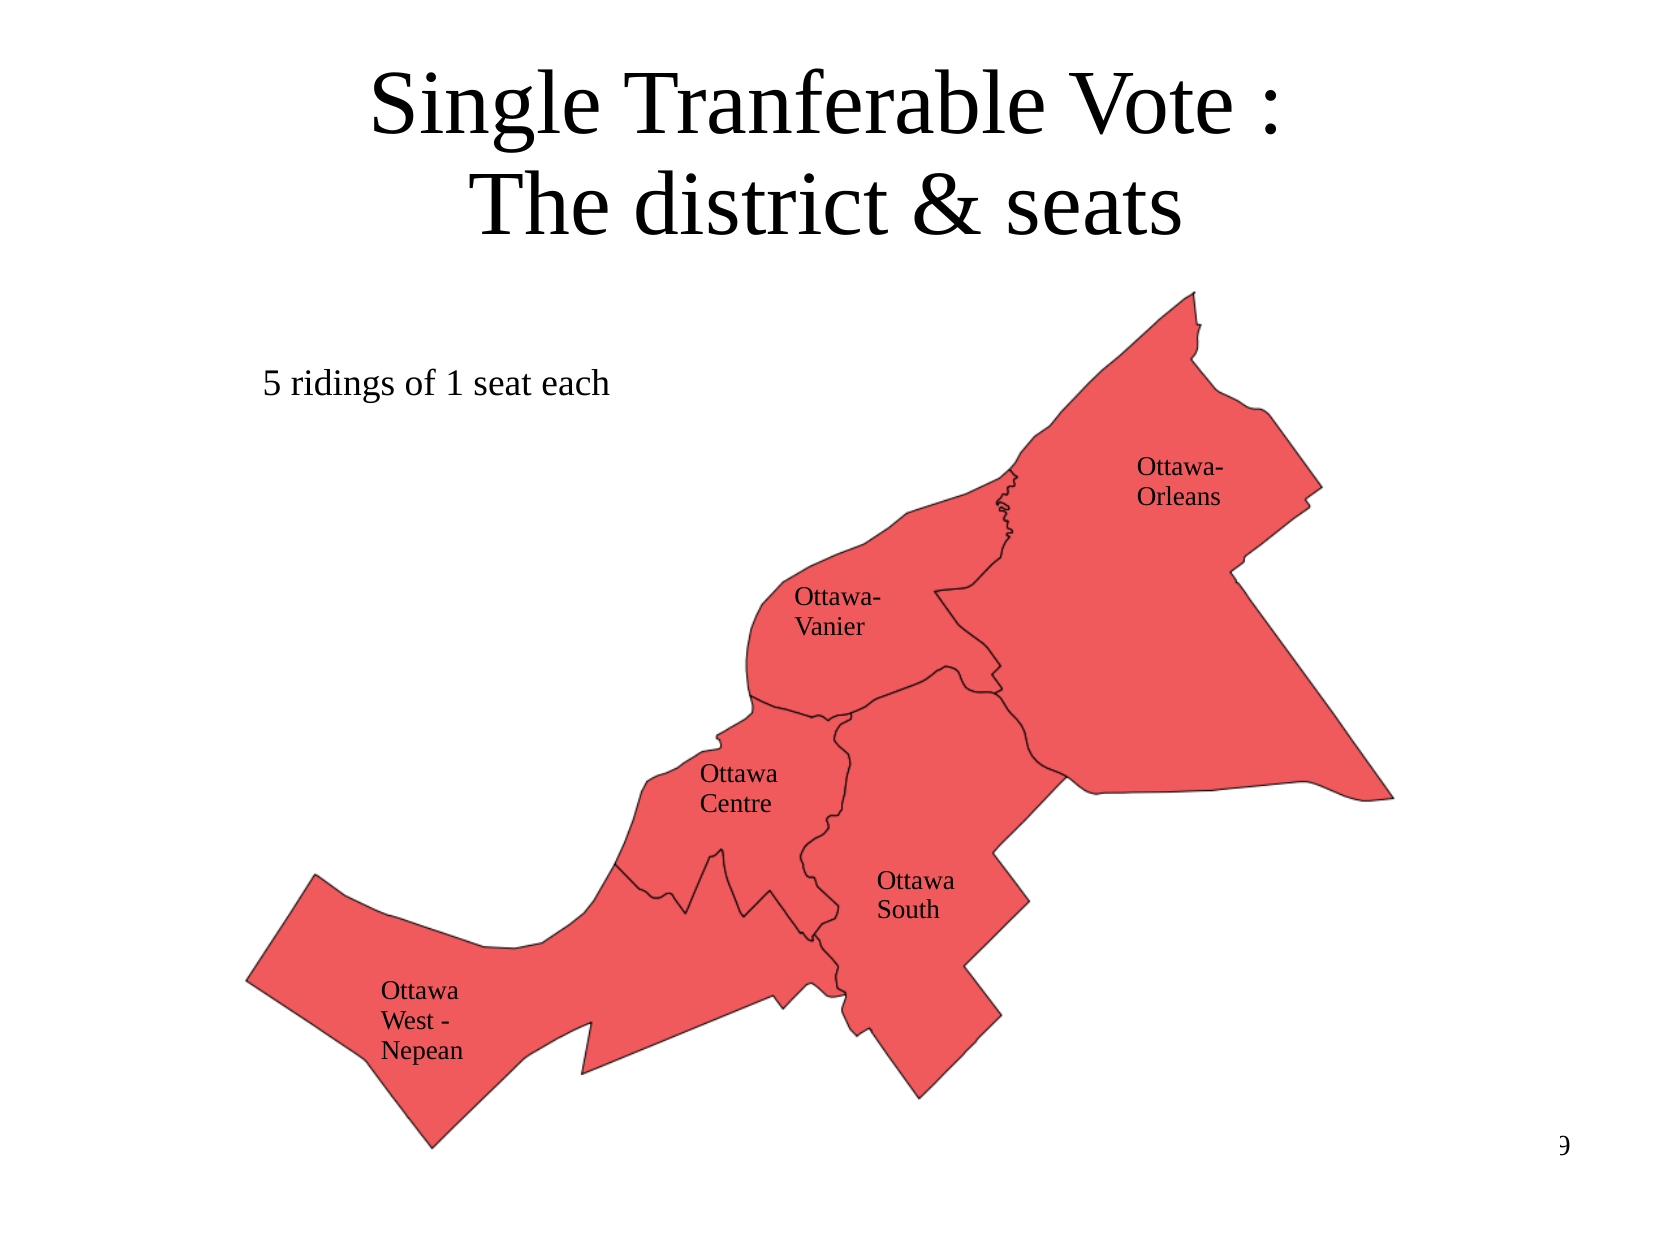

# Single Tranferable Vote : The district & seats
5 ridings of 1 seat each
Ottawa-Orleans
Ottawa-Vanier
Ottawa Centre
Ottawa South
Ottawa West - Nepean
19